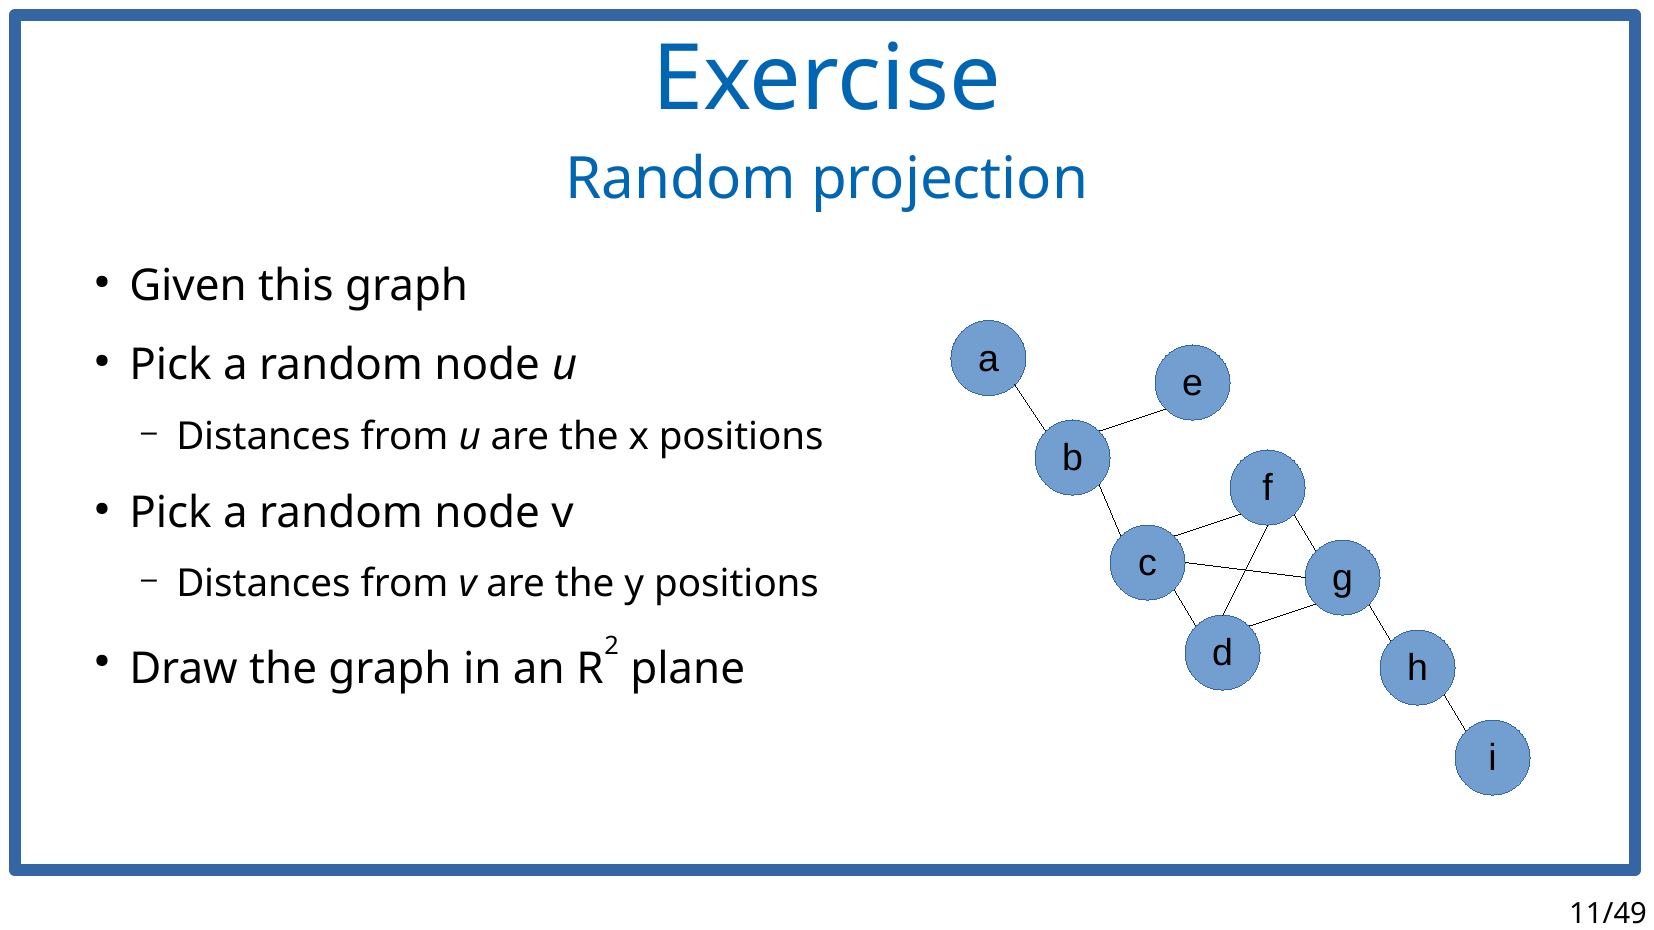

# Exercise Random projection
Given this graph
Pick a random node u
Distances from u are the x positions
Pick a random node v
Distances from v are the y positions
Draw the graph in an R2 plane
a
e
b
f
c
g
d
h
i
11